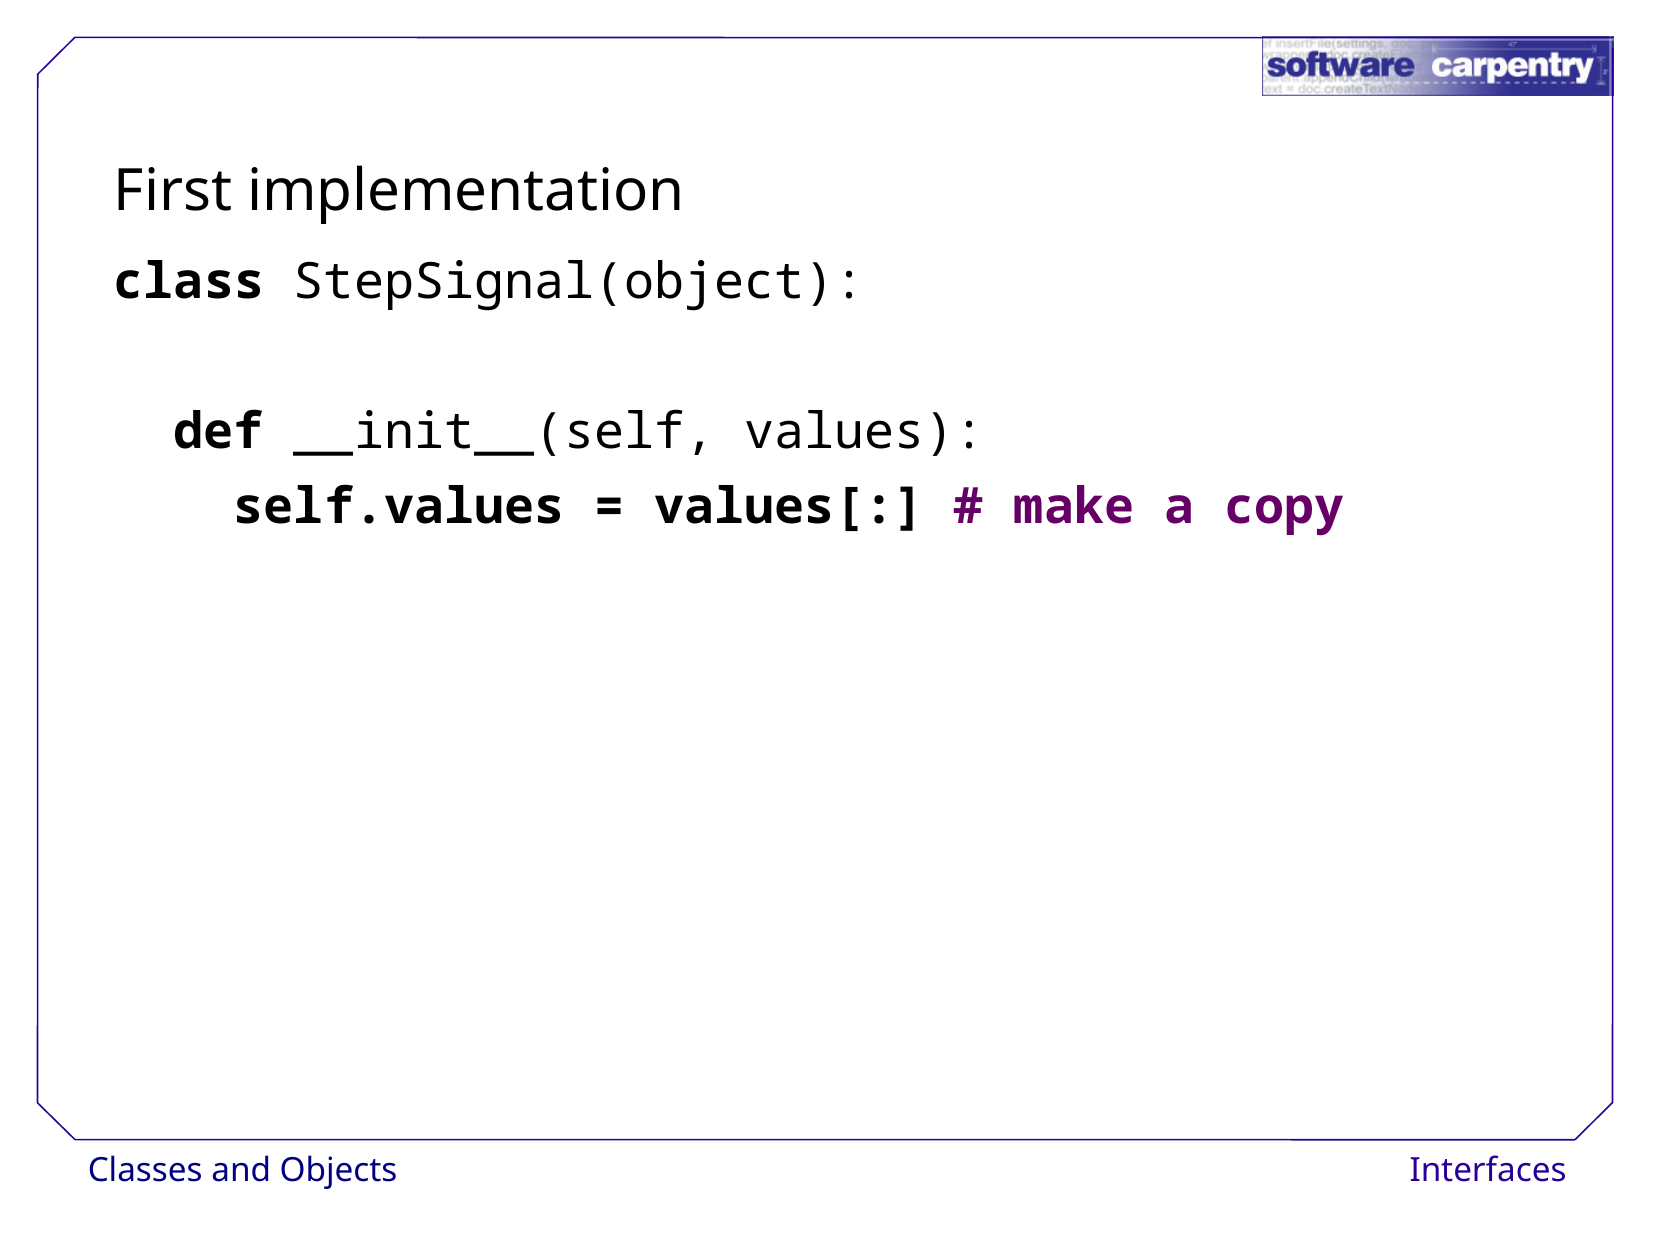

First implementation
class StepSignal(object):
 def __init__(self, values):
 self.values = values[:] # make a copy